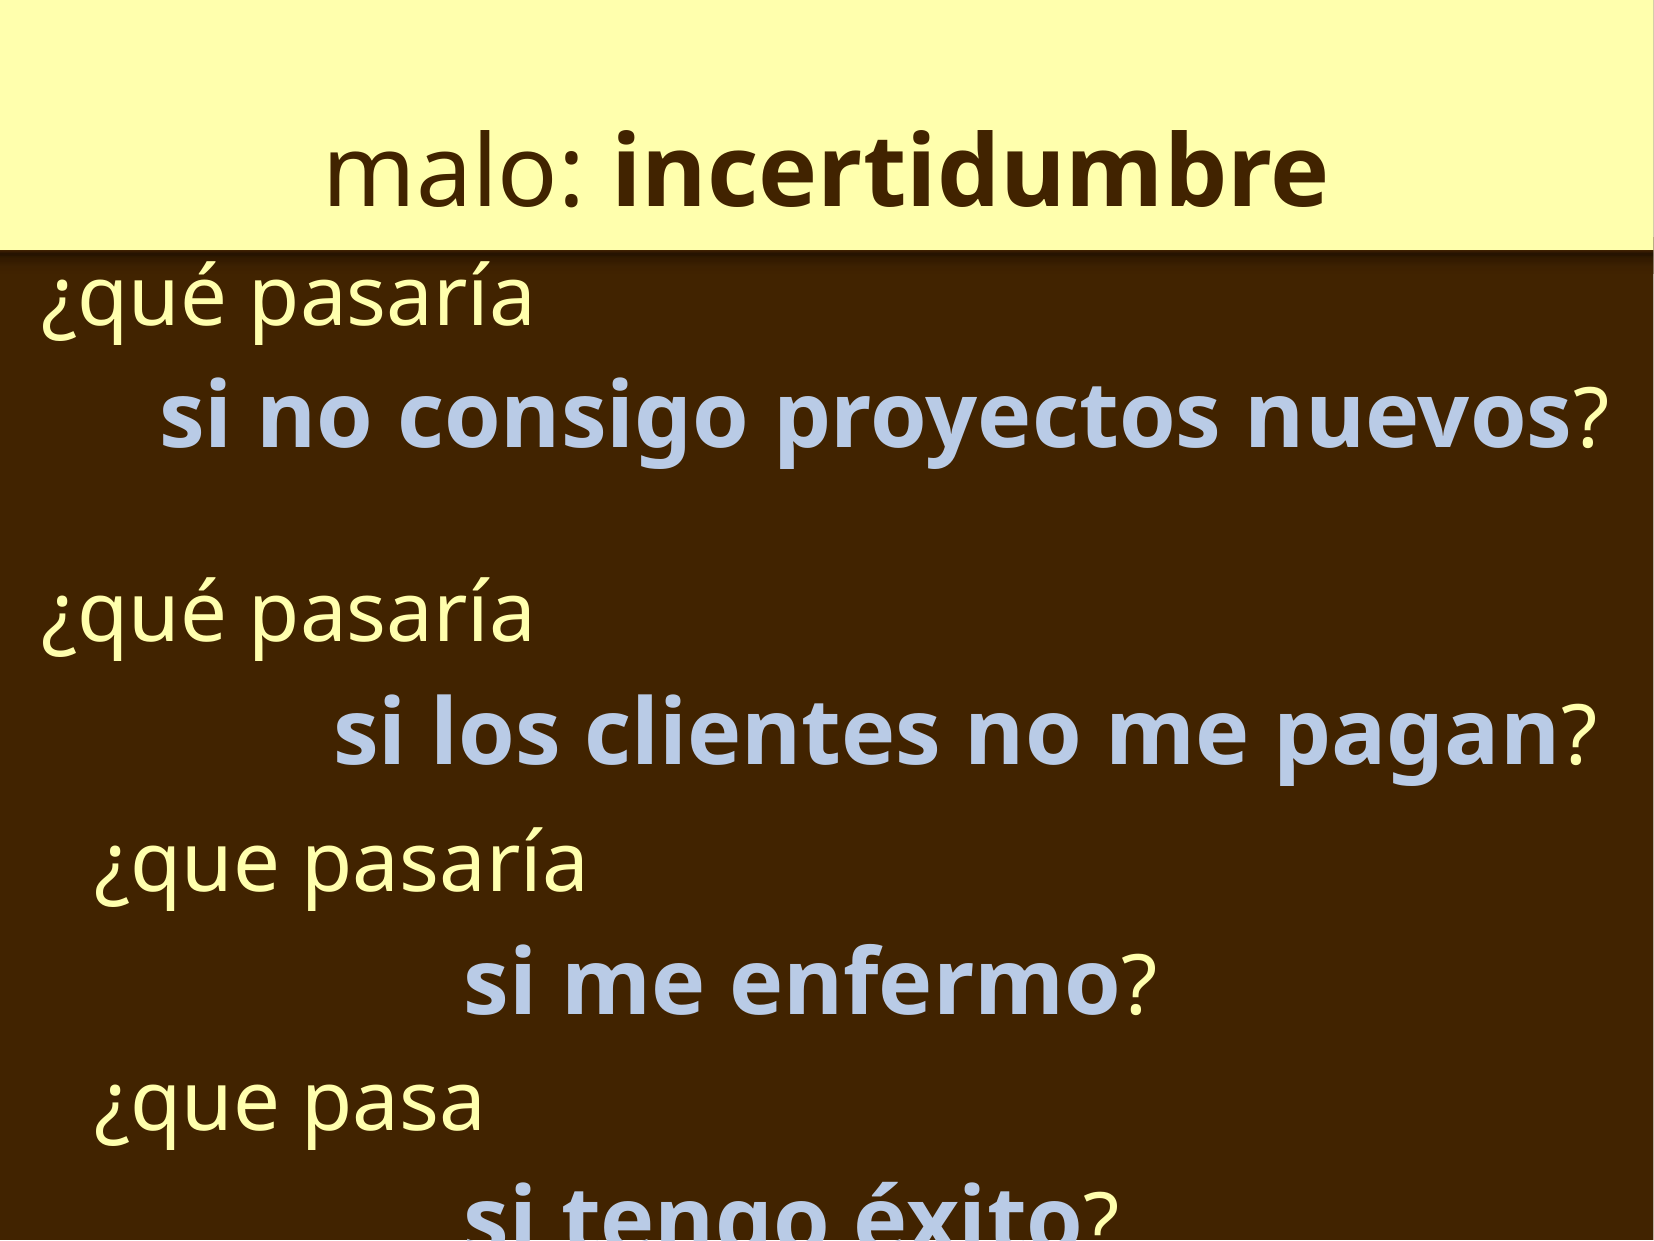

# malo: incertidumbre
¿qué pasaría
 si no consigo proyectos nuevos?
¿qué pasaría
 si los clientes no me pagan?
¿que pasaría
 si me enfermo?
¿que pasa
 si tengo éxito?